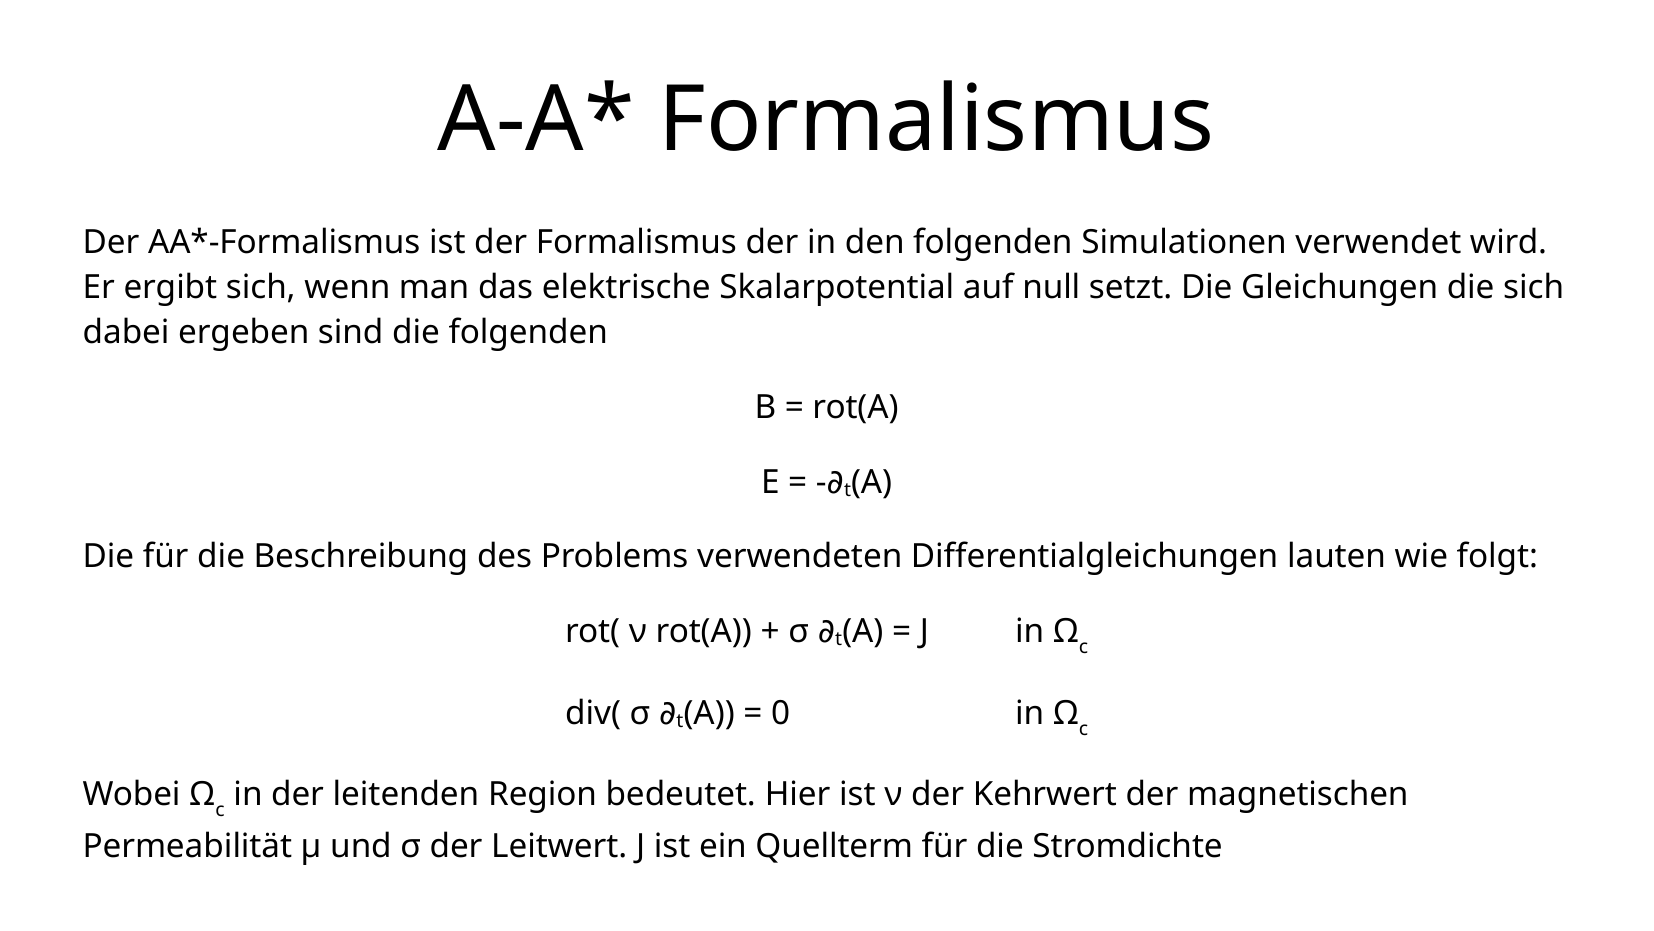

# A-A* Formalismus
Der AA*-Formalismus ist der Formalismus der in den folgenden Simulationen verwendet wird. Er ergibt sich, wenn man das elektrische Skalarpotential auf null setzt. Die Gleichungen die sich dabei ergeben sind die folgenden
B = rot(A)
E = -∂t(A)
Die für die Beschreibung des Problems verwendeten Differentialgleichungen lauten wie folgt:
rot( ν rot(A)) + σ ∂t(A) = J		in Ωc
div( σ ∂t(A)) = 0		 	in Ωc
Wobei Ωc in der leitenden Region bedeutet. Hier ist ν der Kehrwert der magnetischen Permeabilität μ und σ der Leitwert. J ist ein Quellterm für die Stromdichte